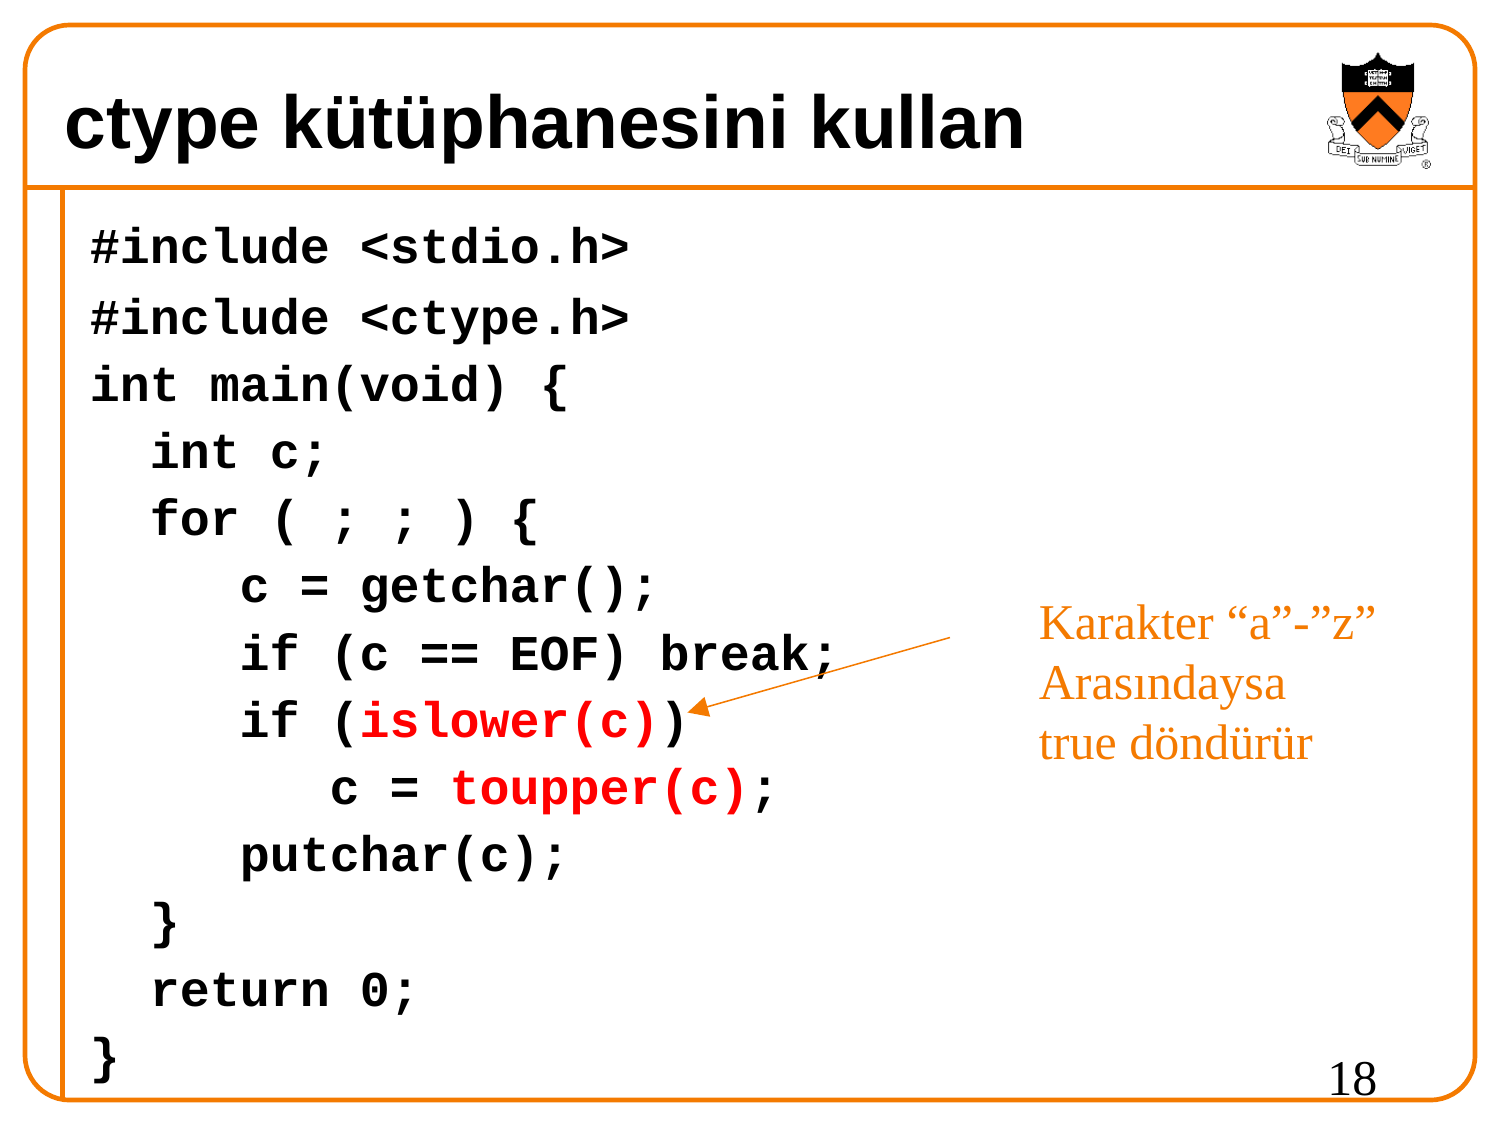

# ctype kütüphanesini kullan
#include <stdio.h>
#include <ctype.h>
int main(void) {
 int c;
 for ( ; ; ) {
 	c = getchar();
		if (c == EOF) break;
		if (islower(c))
		 c = toupper(c);
 putchar(c);
 }
 return 0;
}
Karakter “a”-”z”
Arasındaysa
true döndürür
18